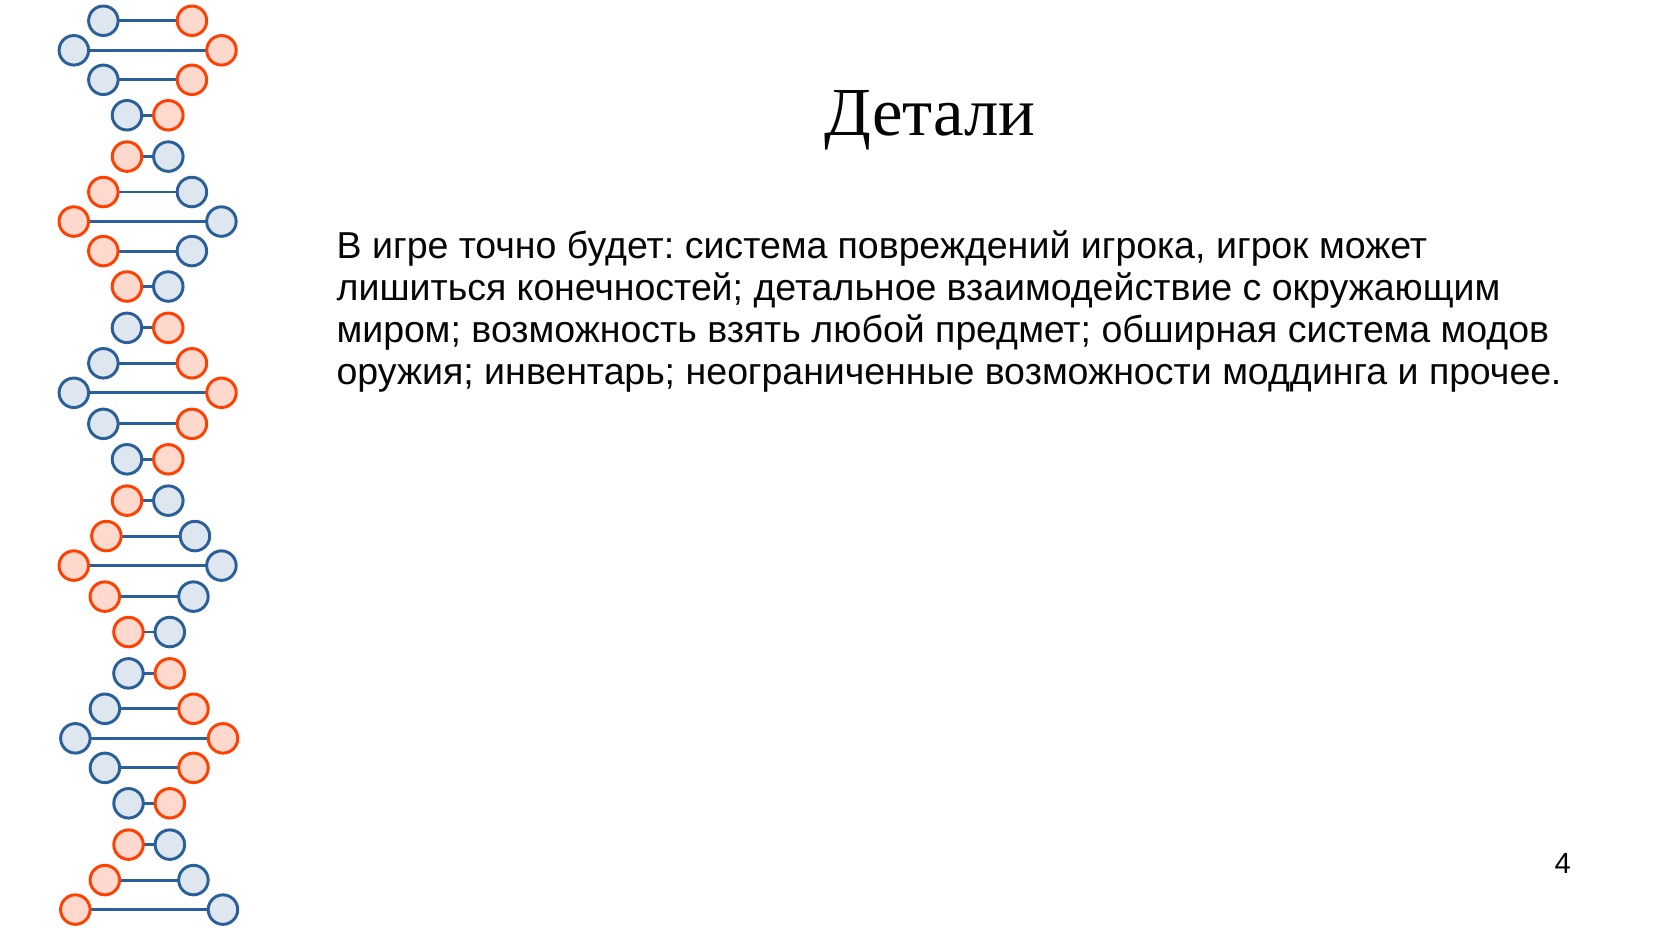

# Детали
В игре точно будет: система повреждений игрока, игрок может лишиться конечностей; детальное взаимодействие с окружающим миром; возможность взять любой предмет; обширная система модов оружия; инвентарь; неограниченные возможности моддинга и прочее.
4